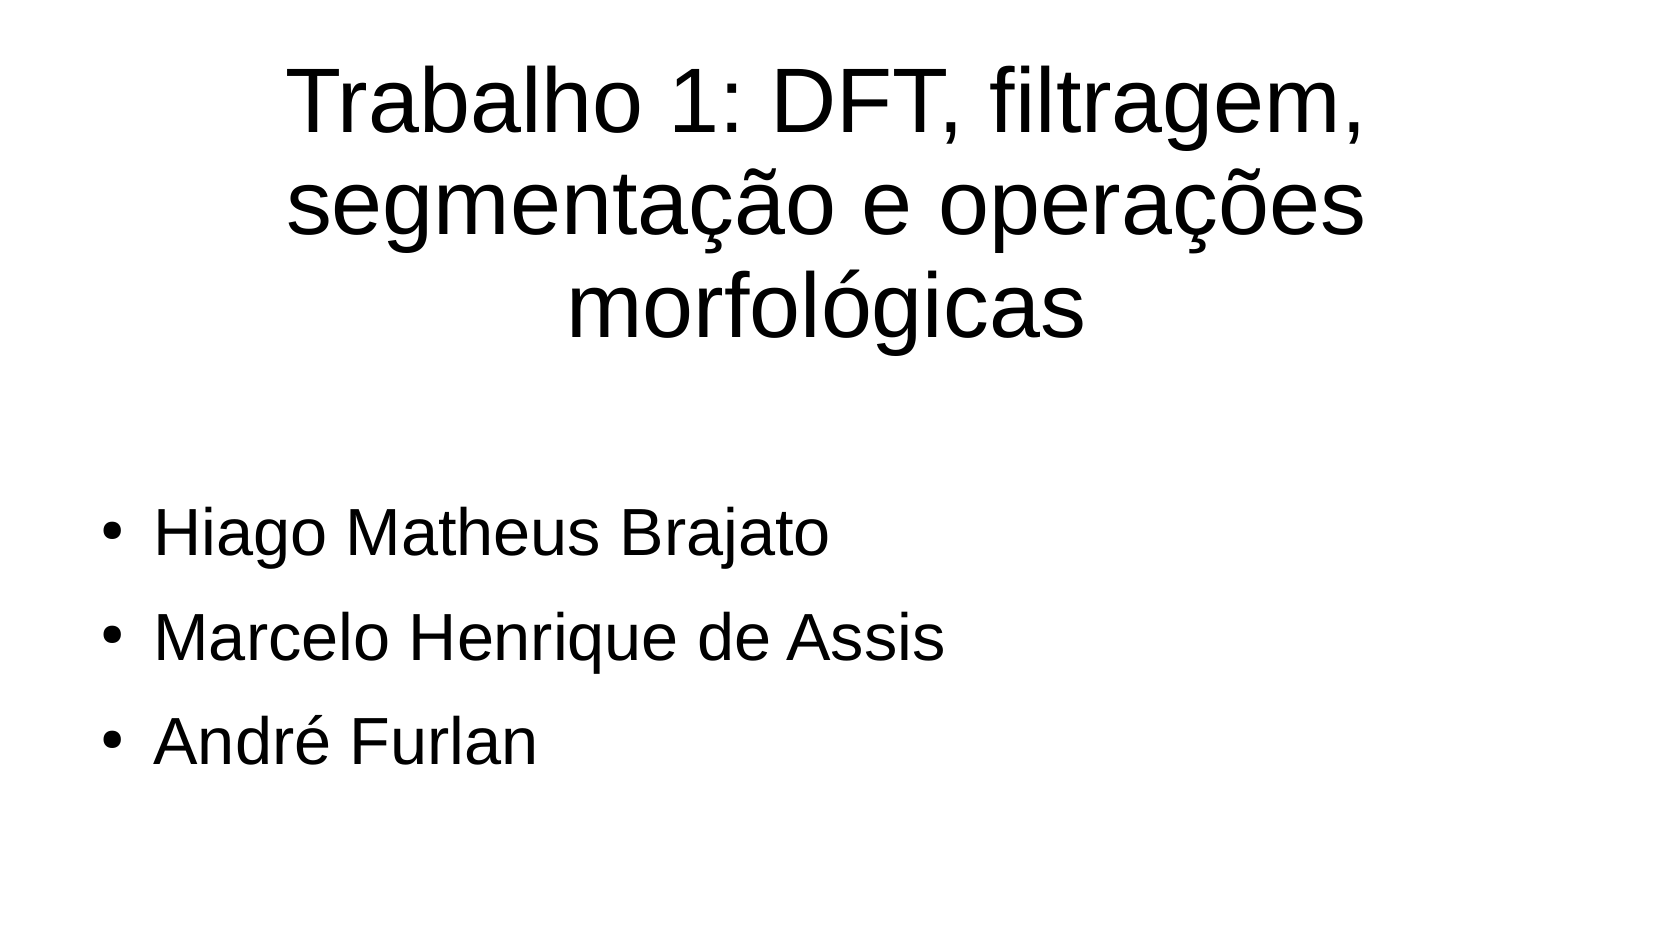

# Trabalho 1: DFT, filtragem, segmentação e operações morfológicas
Hiago Matheus Brajato
Marcelo Henrique de Assis
André Furlan